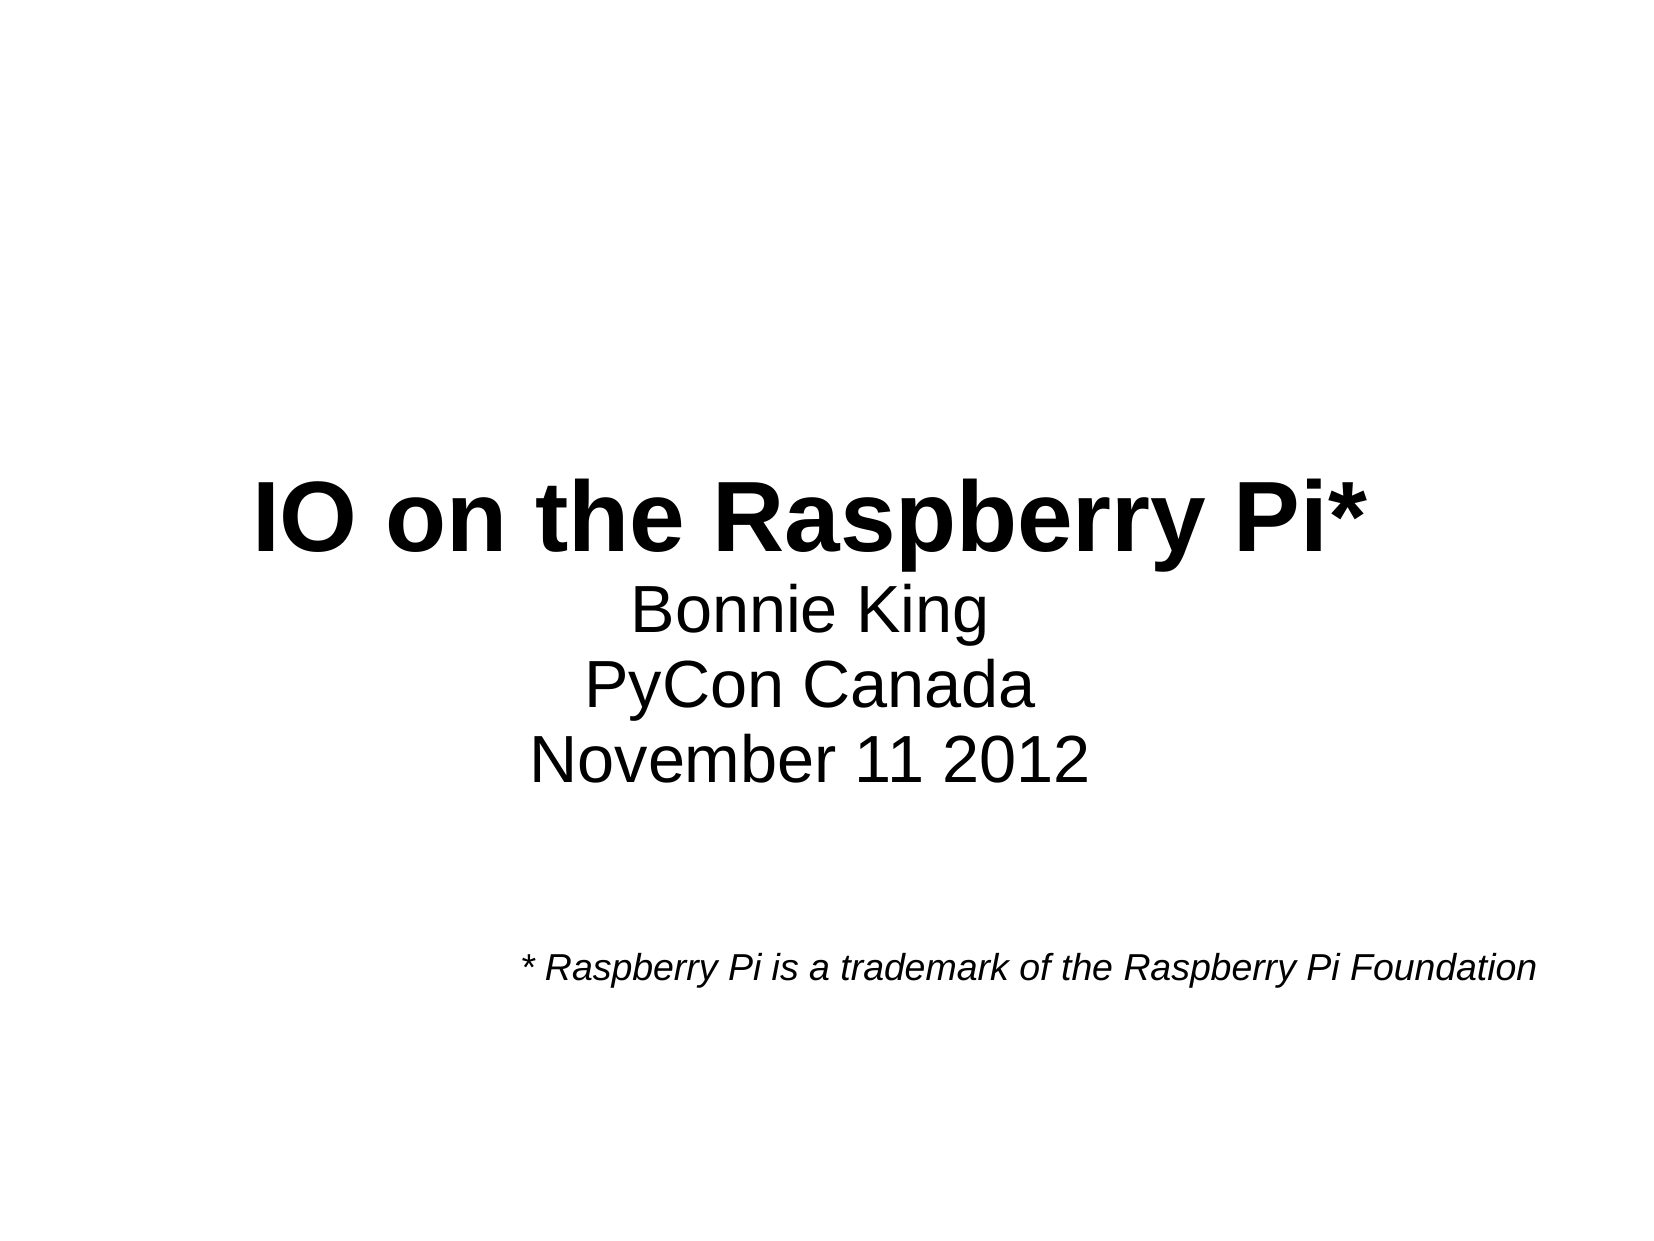

# IO on the Raspberry Pi*
Bonnie King
PyCon Canada
November 11 2012
* Raspberry Pi is a trademark of the Raspberry Pi Foundation